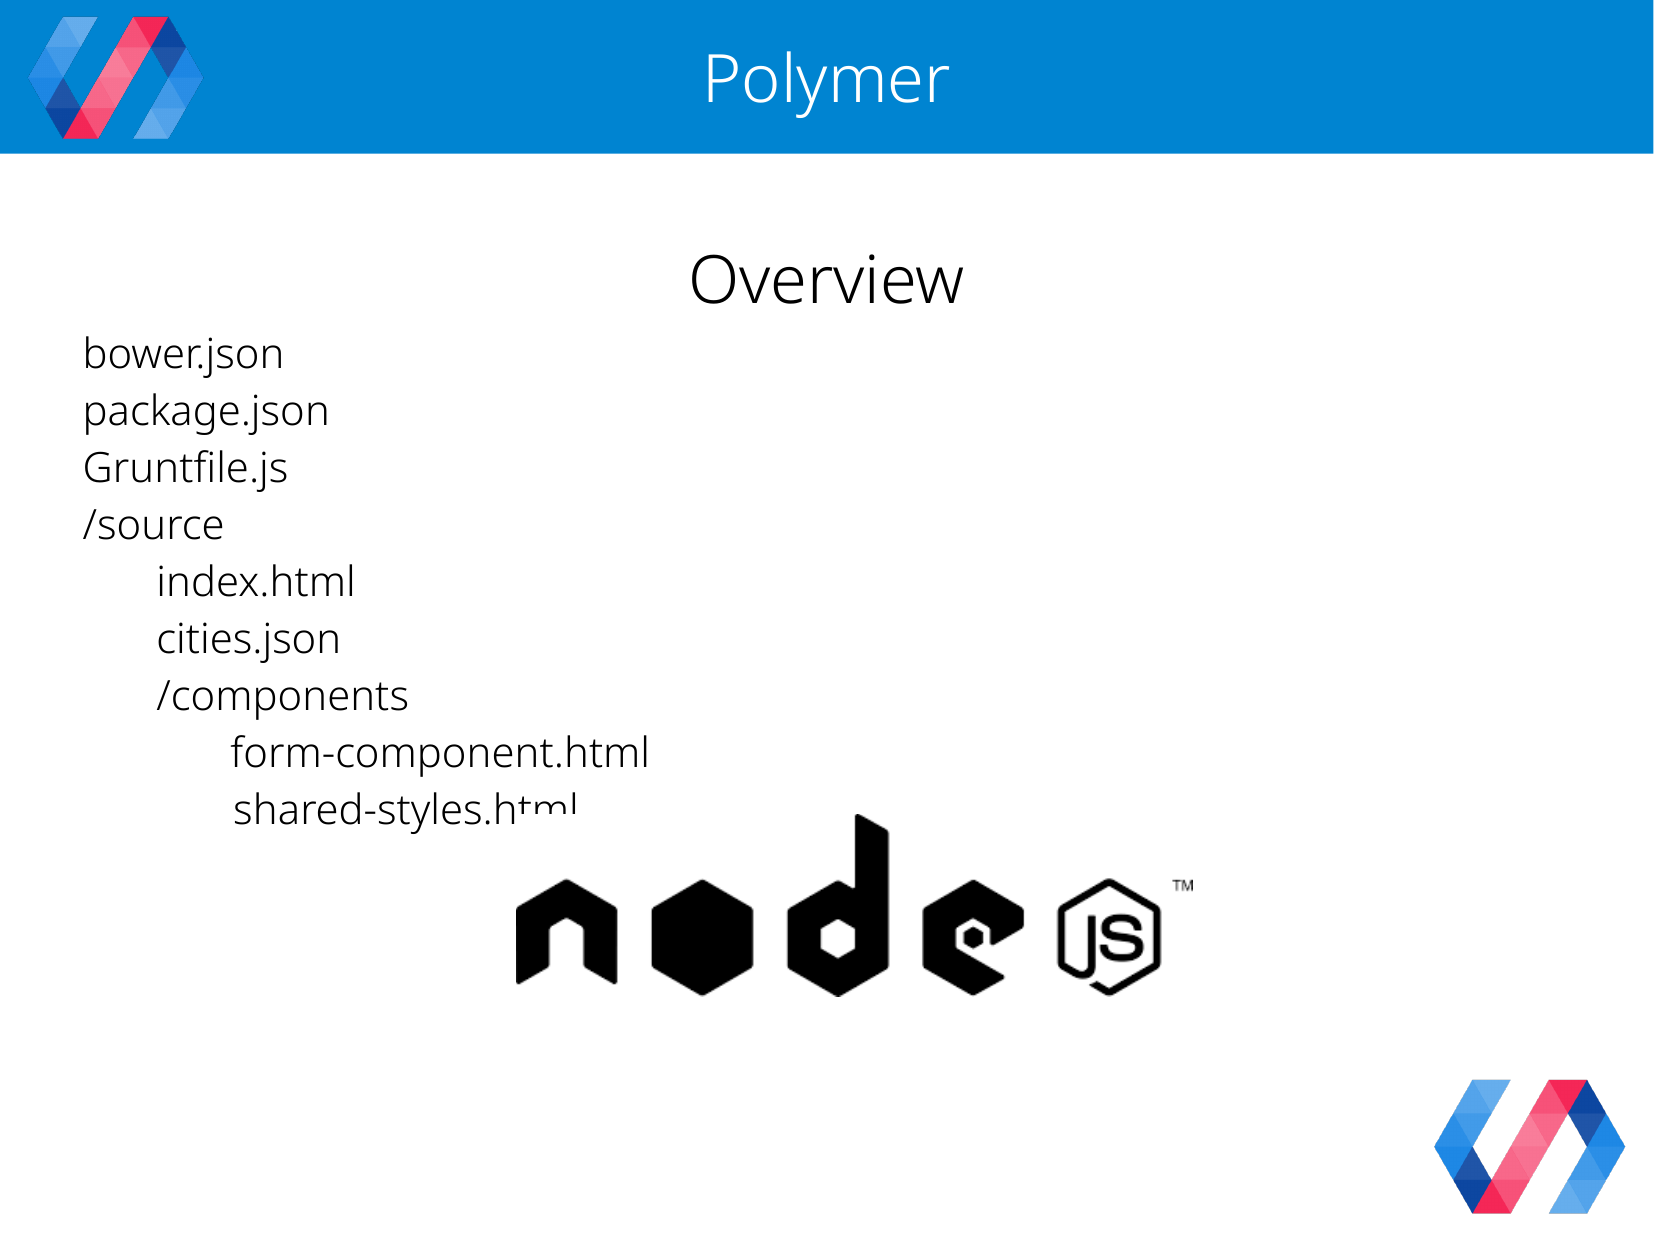

# Polymer
Overview
bower.json
package.json
Gruntfile.js
/source
	index.html
	cities.json
	/components
		form-component.html
 shared-styles.html